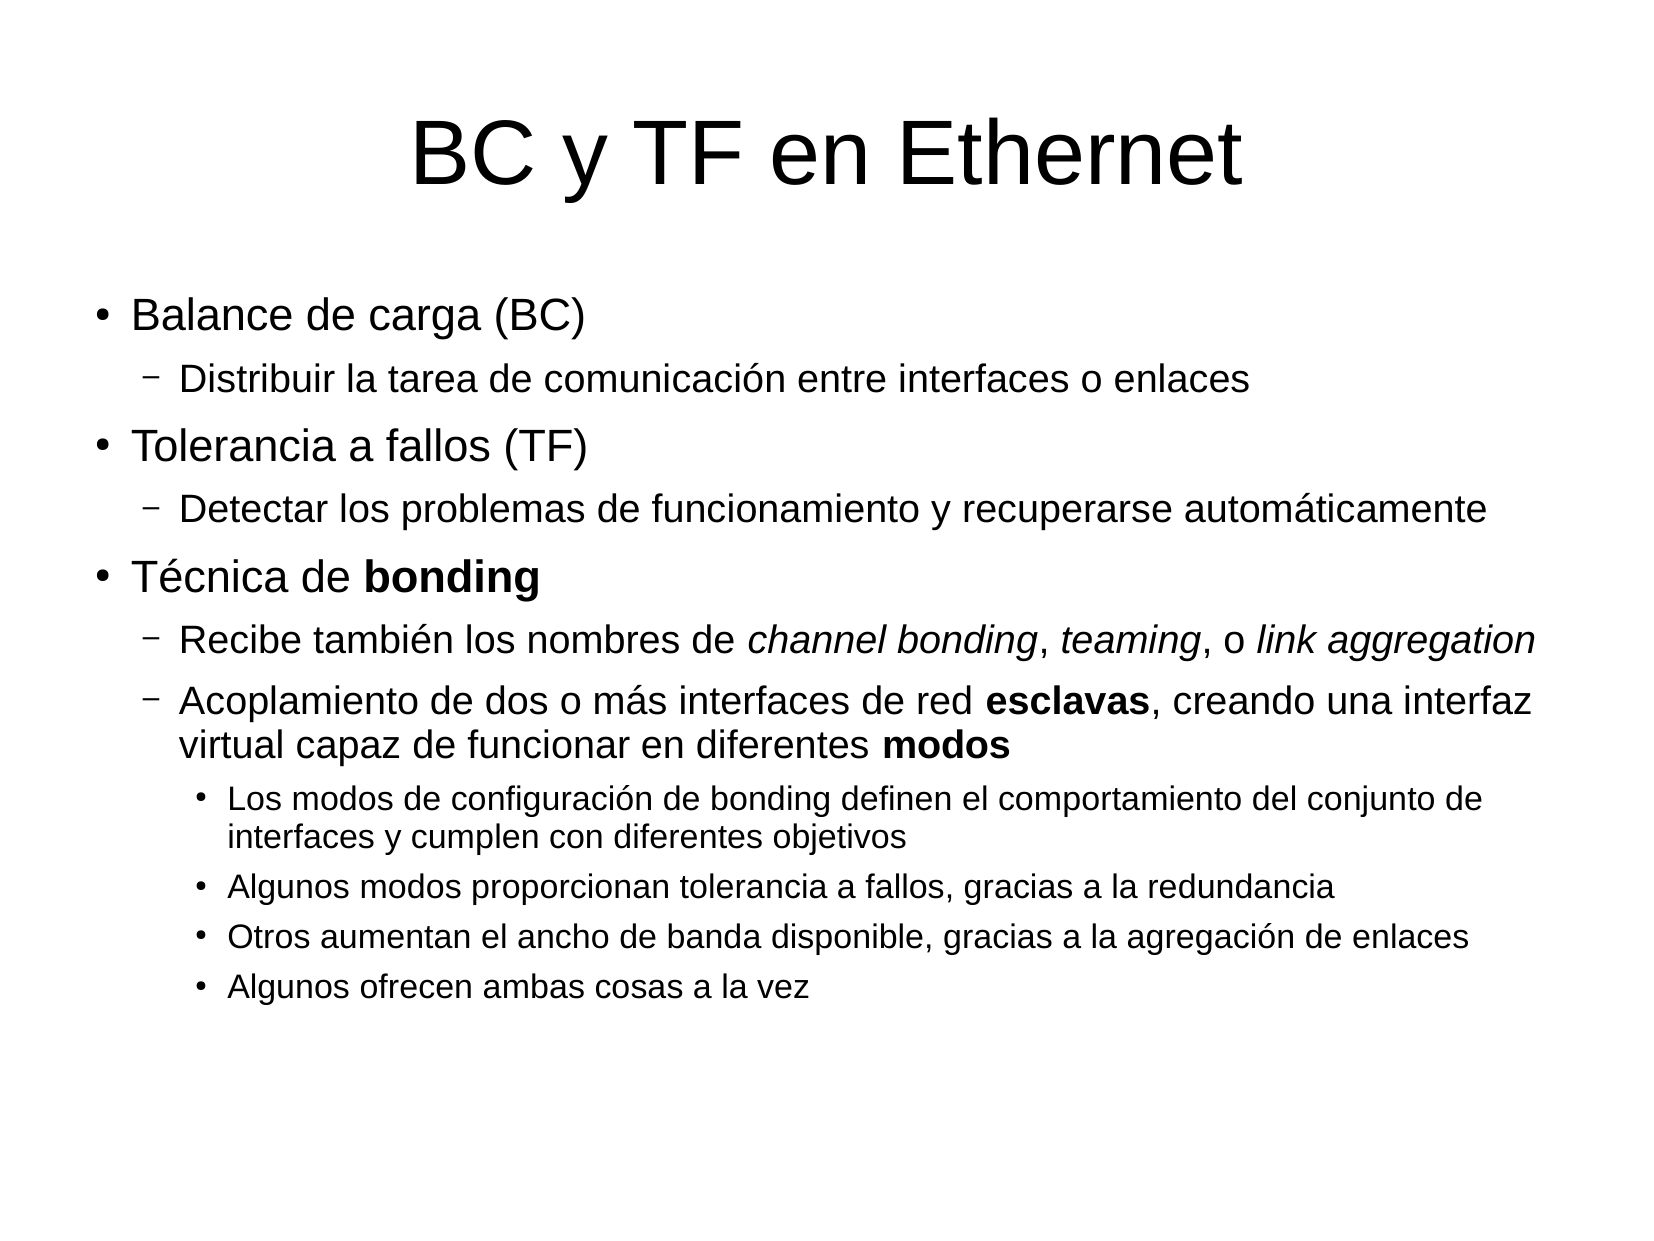

# BC y TF en Ethernet
Balance de carga (BC)
Distribuir la tarea de comunicación entre interfaces o enlaces
Tolerancia a fallos (TF)
Detectar los problemas de funcionamiento y recuperarse automáticamente
Técnica de bonding
Recibe también los nombres de channel bonding, teaming, o link aggregation
Acoplamiento de dos o más interfaces de red esclavas, creando una interfaz virtual capaz de funcionar en diferentes modos
Los modos de configuración de bonding definen el comportamiento del conjunto de interfaces y cumplen con diferentes objetivos
Algunos modos proporcionan tolerancia a fallos, gracias a la redundancia
Otros aumentan el ancho de banda disponible, gracias a la agregación de enlaces
Algunos ofrecen ambas cosas a la vez